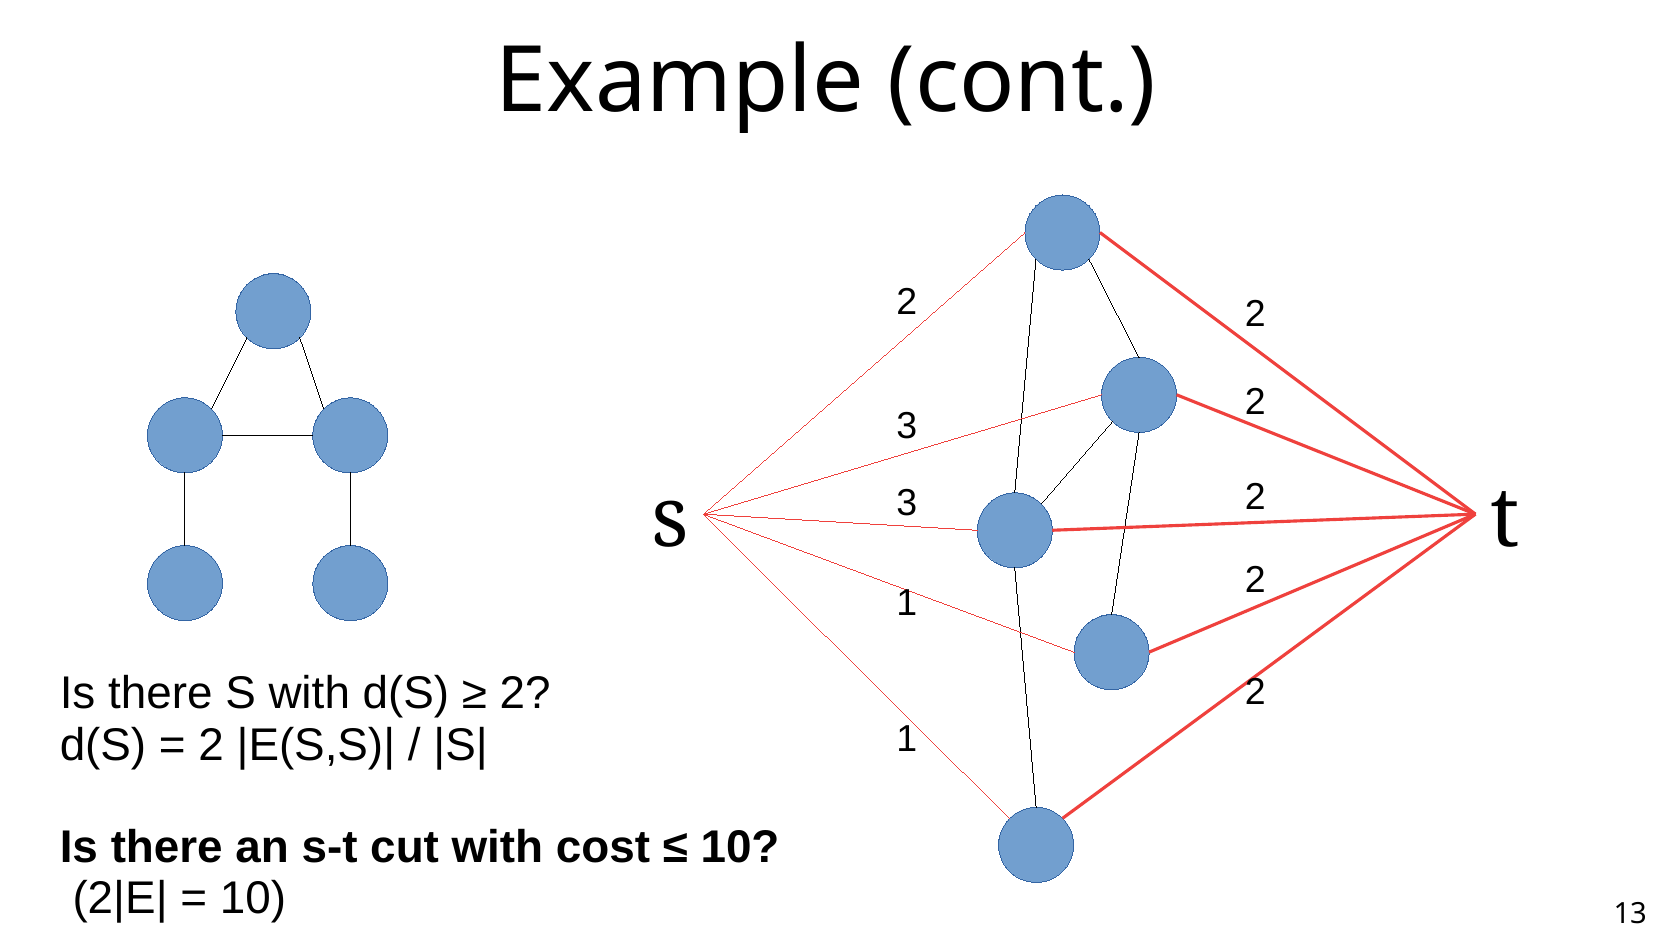

# Example (cont.)
2
2
2
3
s
t
2
3
2
1
Is there S with d(S) ≥ 2?
d(S) = 2 |E(S,S)| / |S|
Is there an s-t cut with cost ≤ 10?
 (2|E| = 10)
2
1
13